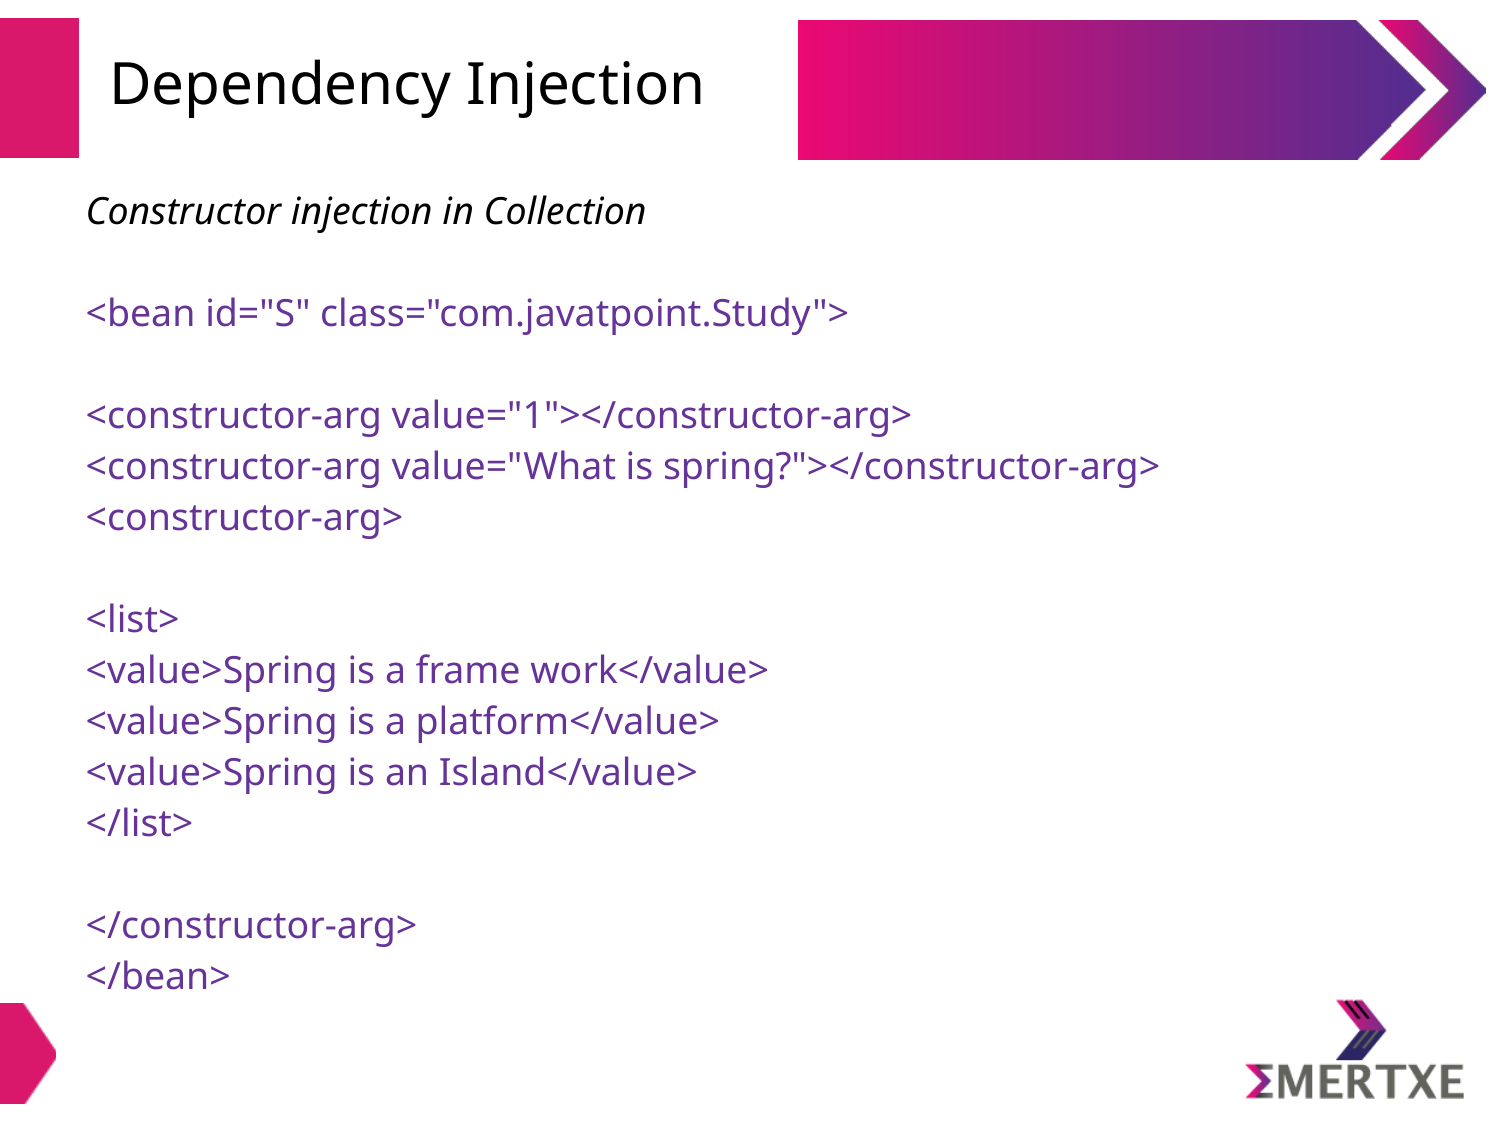

Dependency Injection
Constructor injection in Collection
<bean id="S" class="com.javatpoint.Study">
<constructor-arg value="1"></constructor-arg>
<constructor-arg value="What is spring?"></constructor-arg>
<constructor-arg>
<list>
<value>Spring is a frame work</value>
<value>Spring is a platform</value>
<value>Spring is an Island</value>
</list>
</constructor-arg>
</bean>